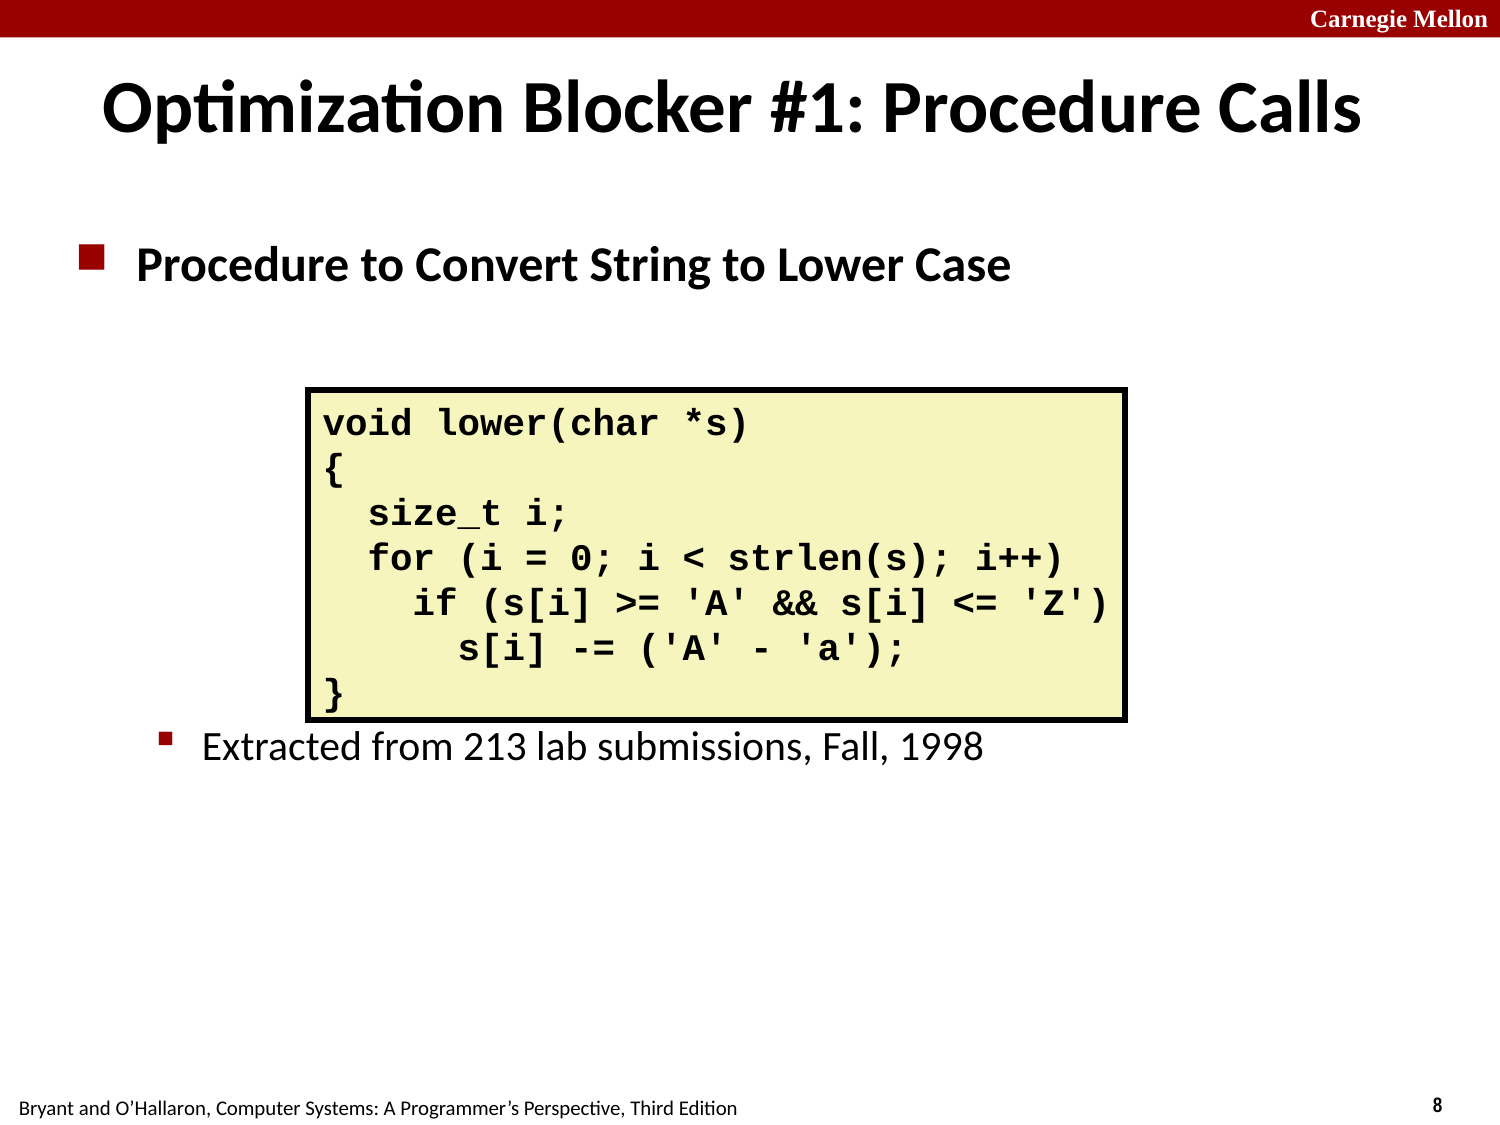

Optimization Blocker #1: Procedure Calls
# Procedure to Convert String to Lower Case
Extracted from 213 lab submissions, Fall, 1998
void lower(char *s)
{
 size_t i;
 for (i = 0; i < strlen(s); i++)
 if (s[i] >= 'A' && s[i] <= 'Z')
 s[i] -= ('A' - 'a');
}